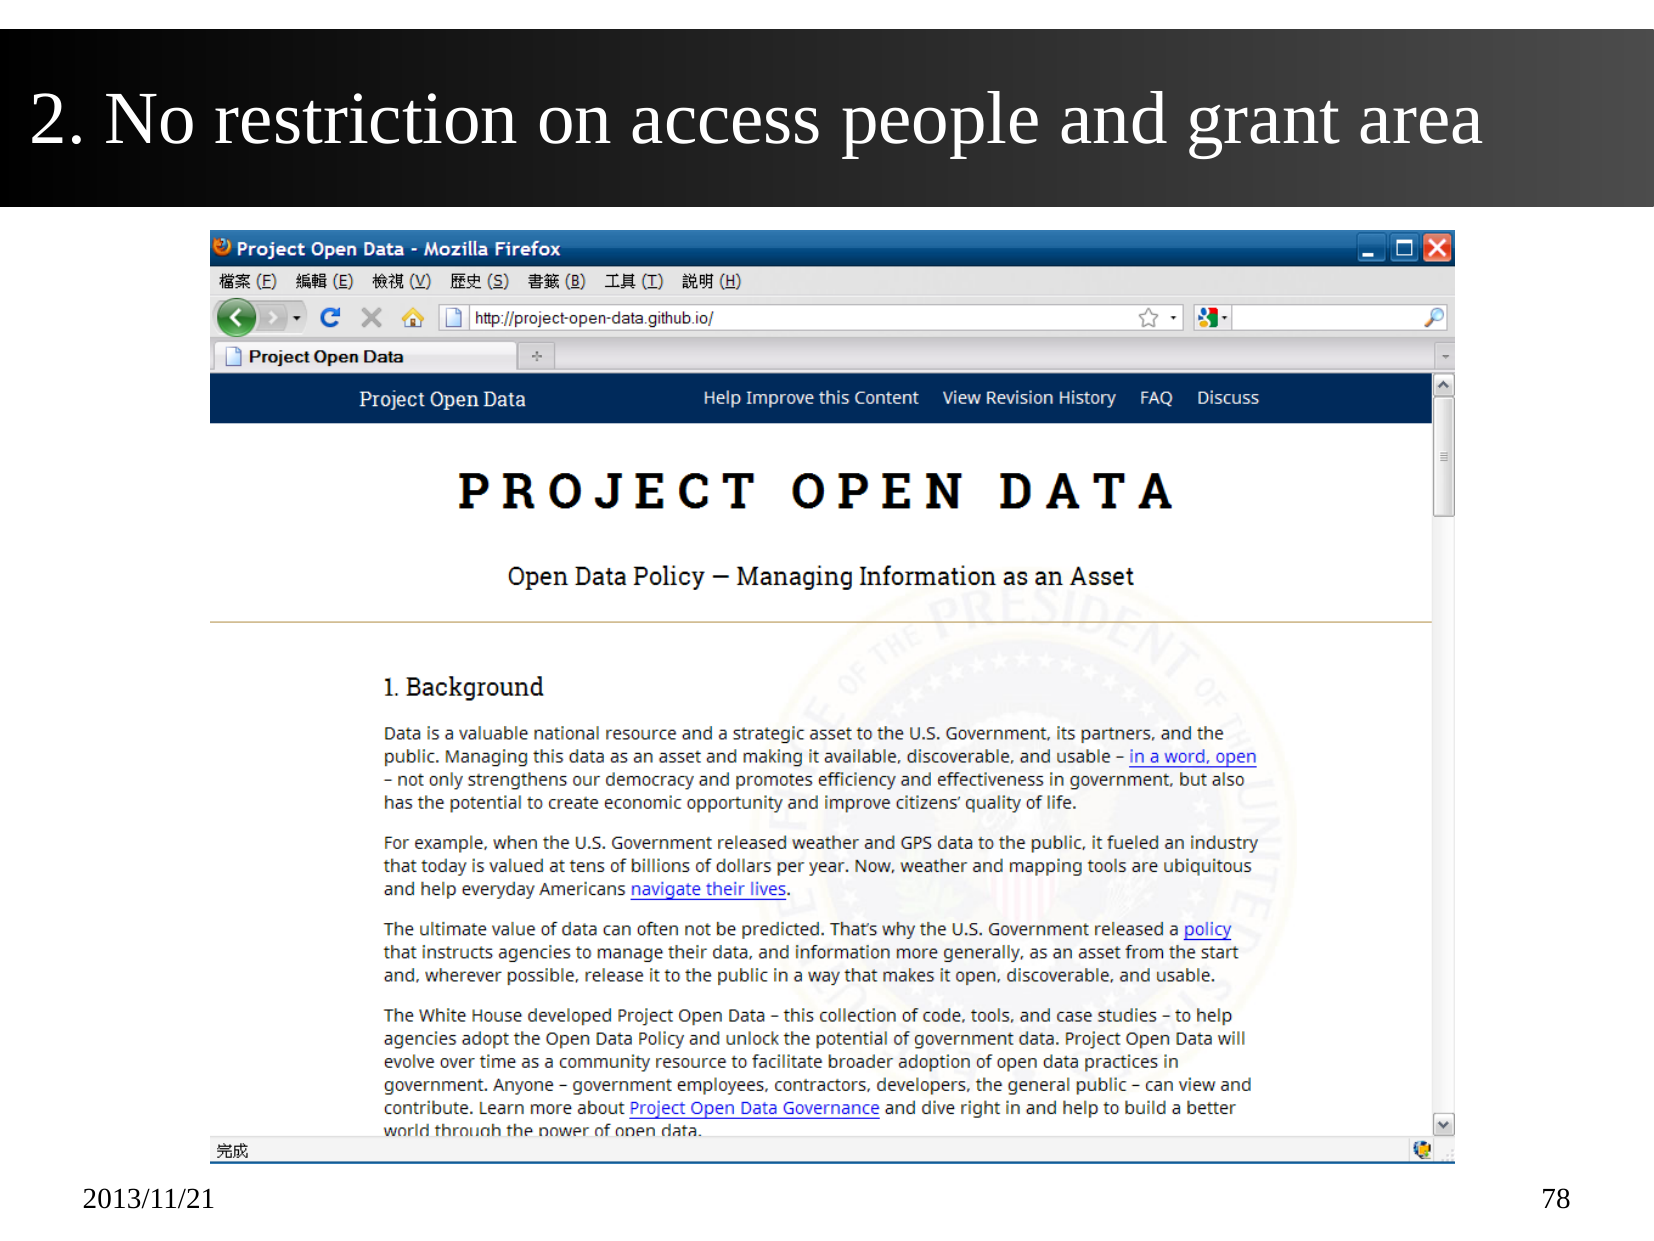

2. No restriction on access people and grant area
2013/11/21
78